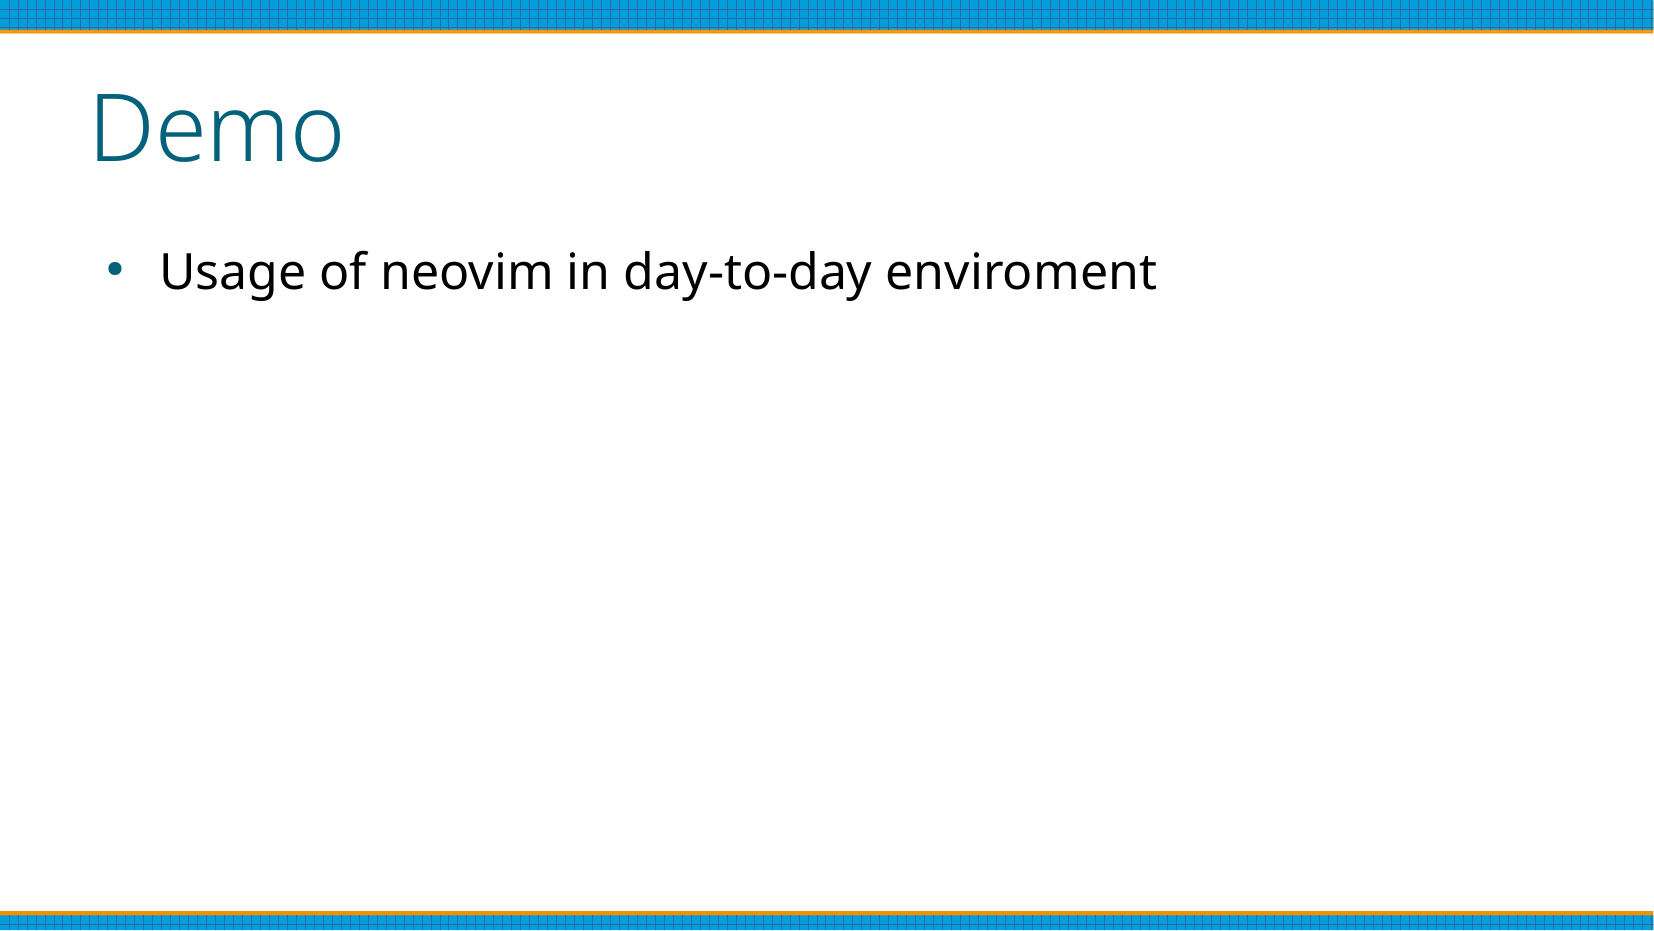

# Demo
Usage of neovim in day-to-day enviroment